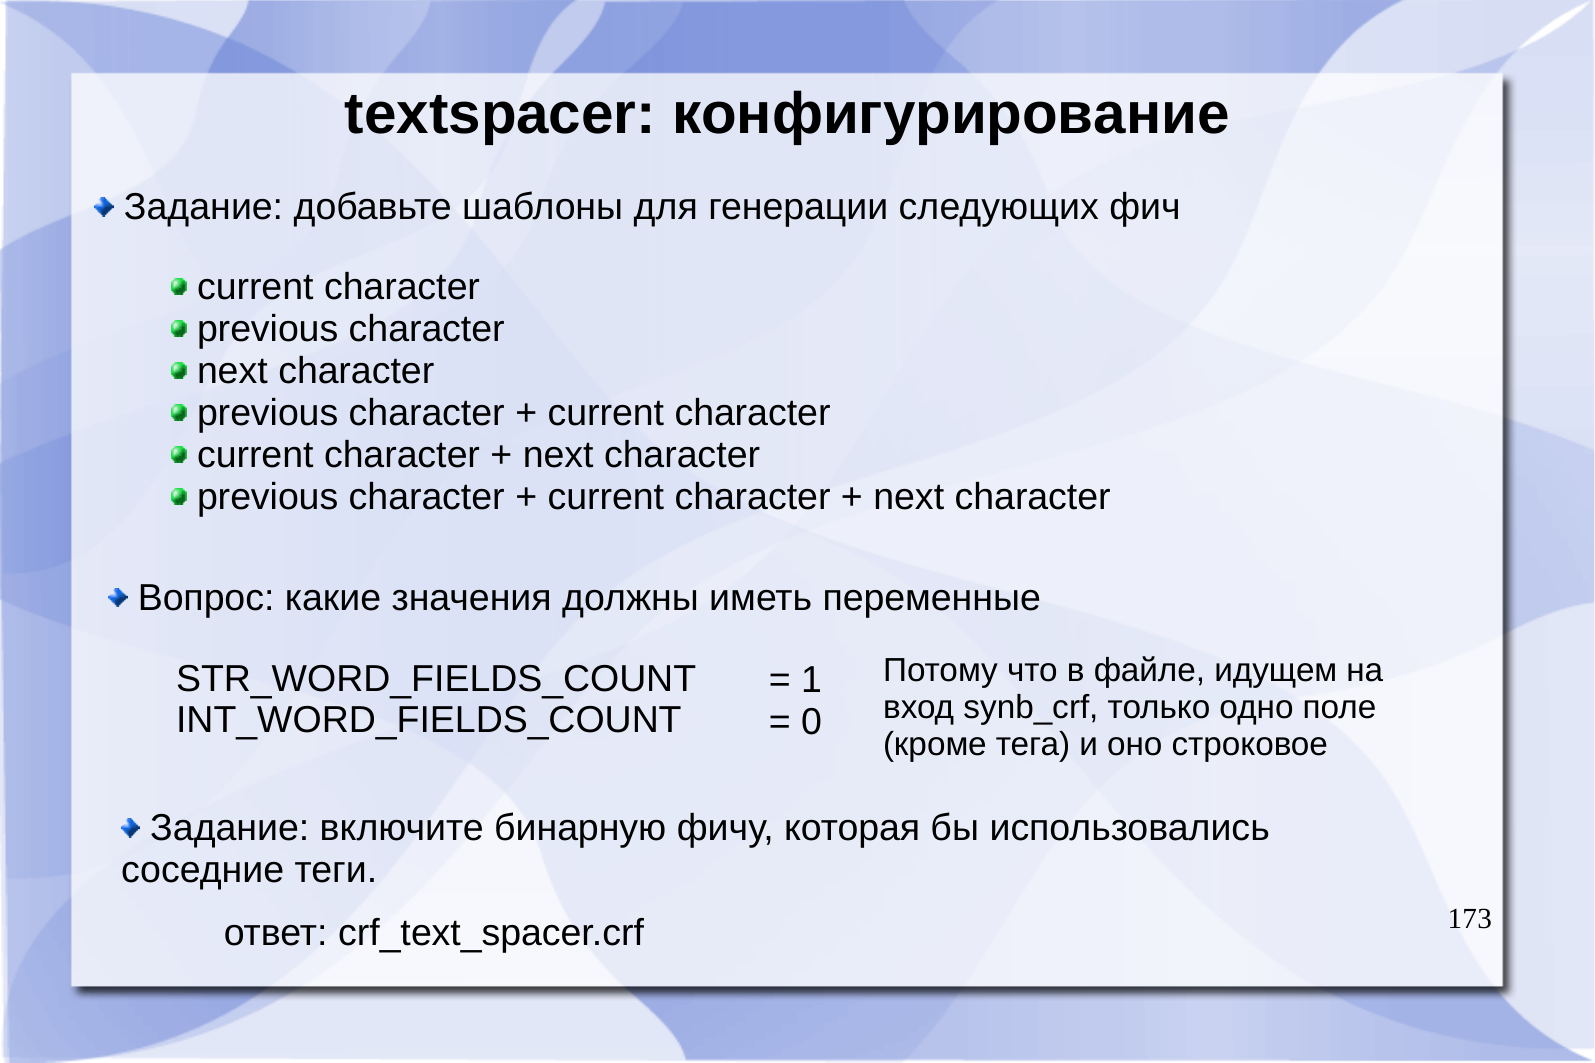

# textspacer: конфигурирование
 Задание: добавьте шаблоны для генерации следующих фич
 current character
 previous character
 next character
 previous character + current character
 current character + next character
 previous character + current character + next character
 Вопрос: какие значения должны иметь переменные
Потому что в файле, идущем на вход synb_crf, только одно поле (кроме тега) и оно строковое
= 1
= 0
STR_WORD_FIELDS_COUNT
INT_WORD_FIELDS_COUNT
 Задание: включите бинарную фичу, которая бы использовались соседние теги.
173
ответ: crf_text_spacer.crf